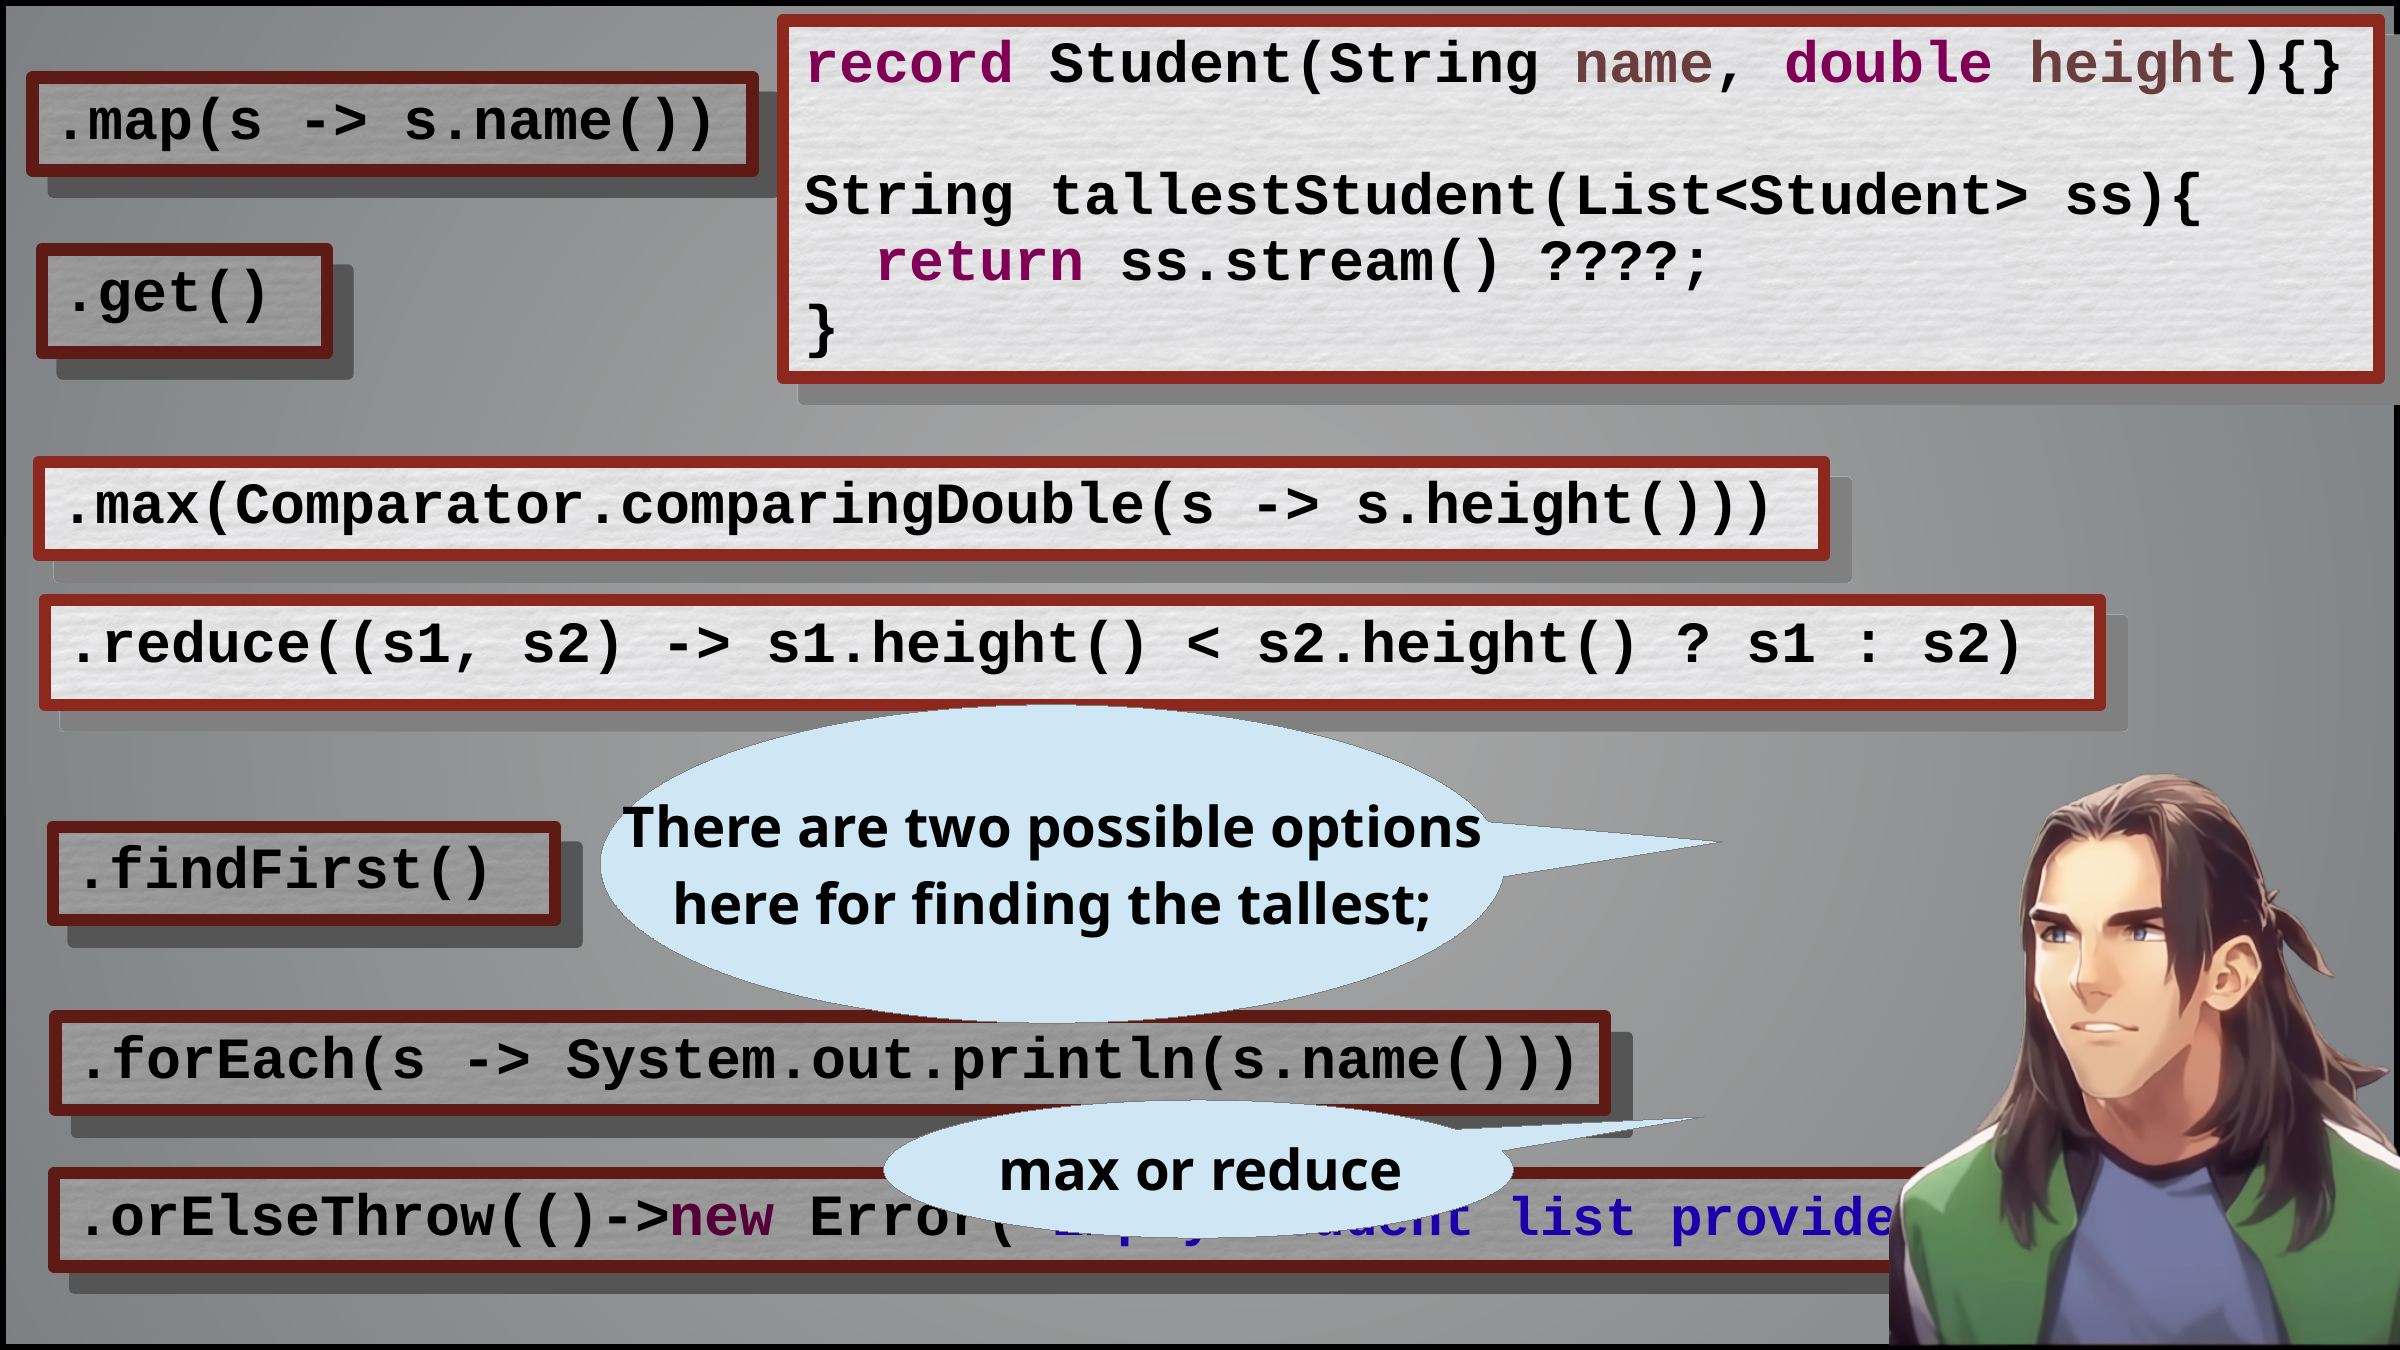

record Student(String name, double height){}
String tallestStudent(List<Student> ss){
 return ss.stream() ????;
}
.map(s -> s.name())
.get()
.max(Comparator.comparingDouble(s -> s.height()))
.reduce((s1, s2) -> s1.height() < s2.height() ? s1 : s2)
There are two possible options
here for finding the tallest;
.findFirst()
.forEach(s -> System.out.println(s.name()))
 max or reduce
.orElseThrow(()->new Error("Empty student list provided"))